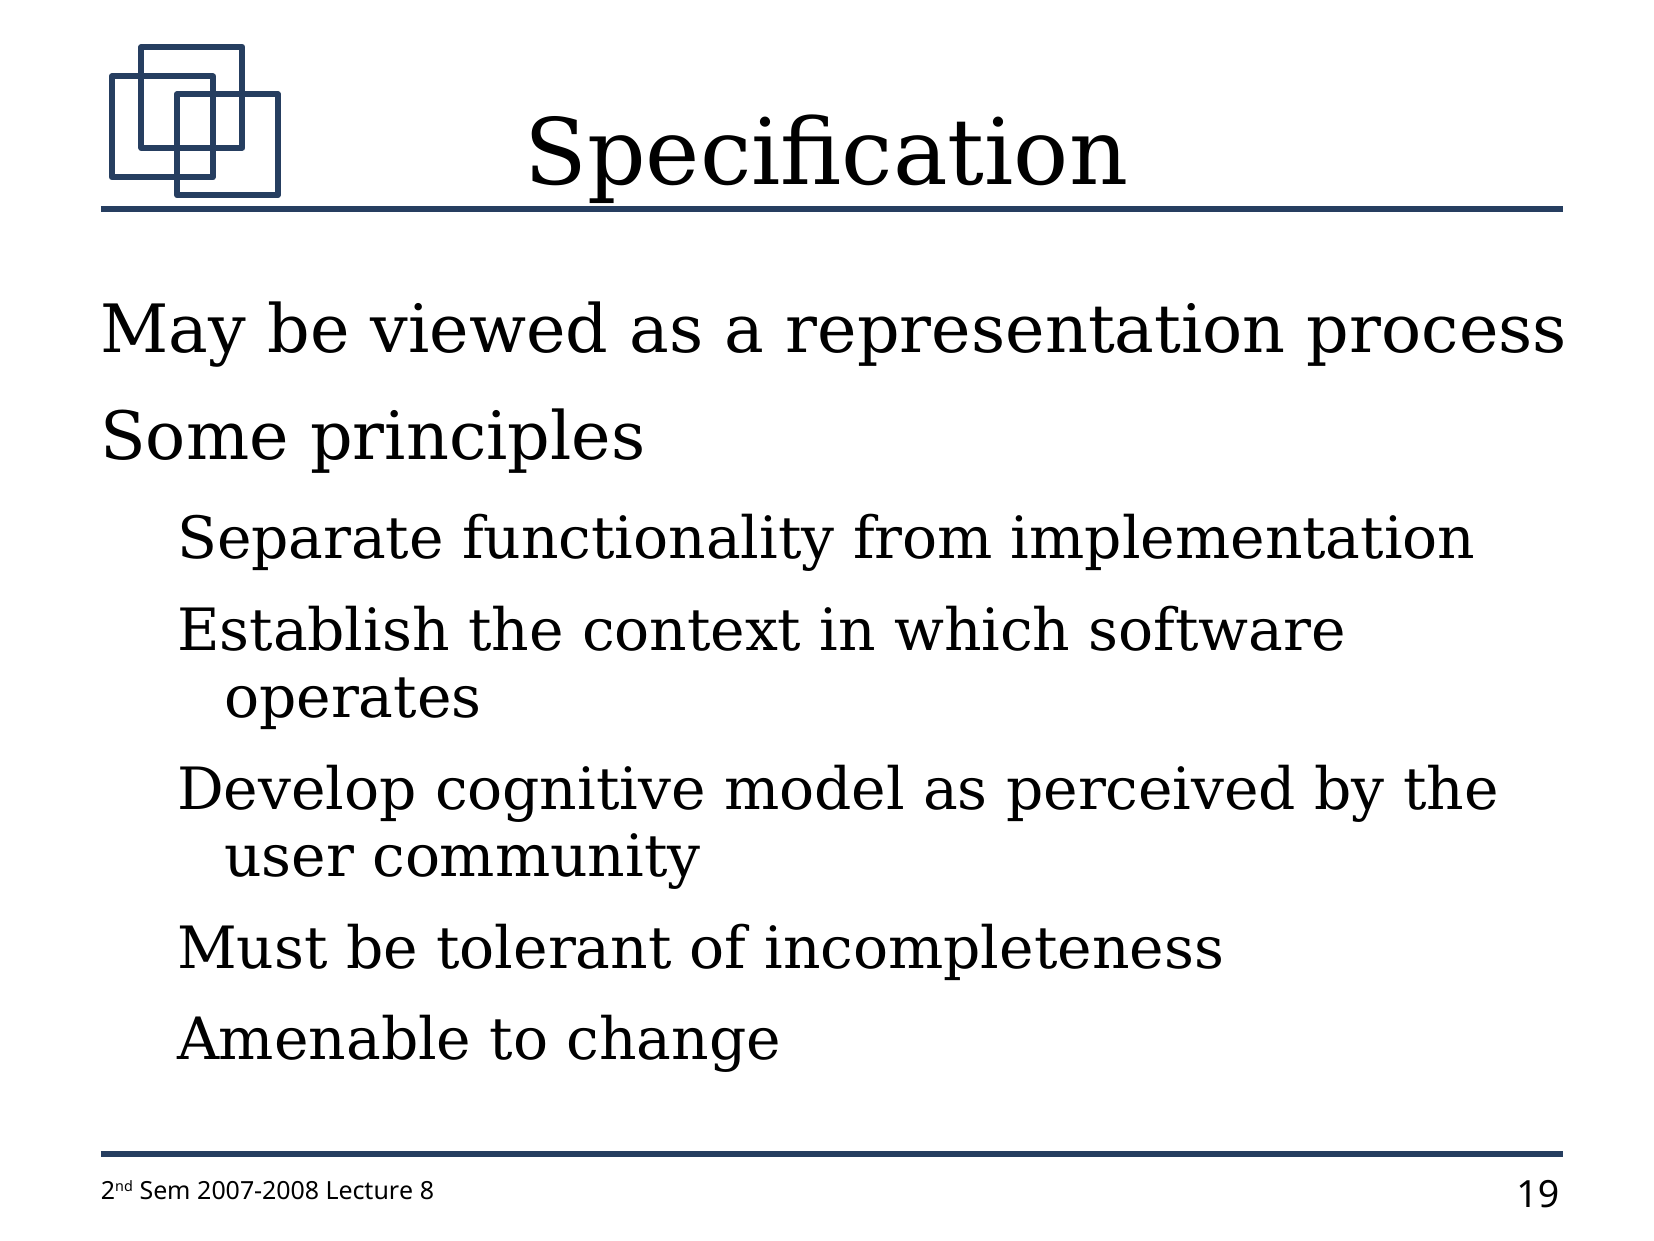

# Specification
May be viewed as a representation process
Some principles
Separate functionality from implementation
Establish the context in which software operates
Develop cognitive model as perceived by the user community
Must be tolerant of incompleteness
Amenable to change